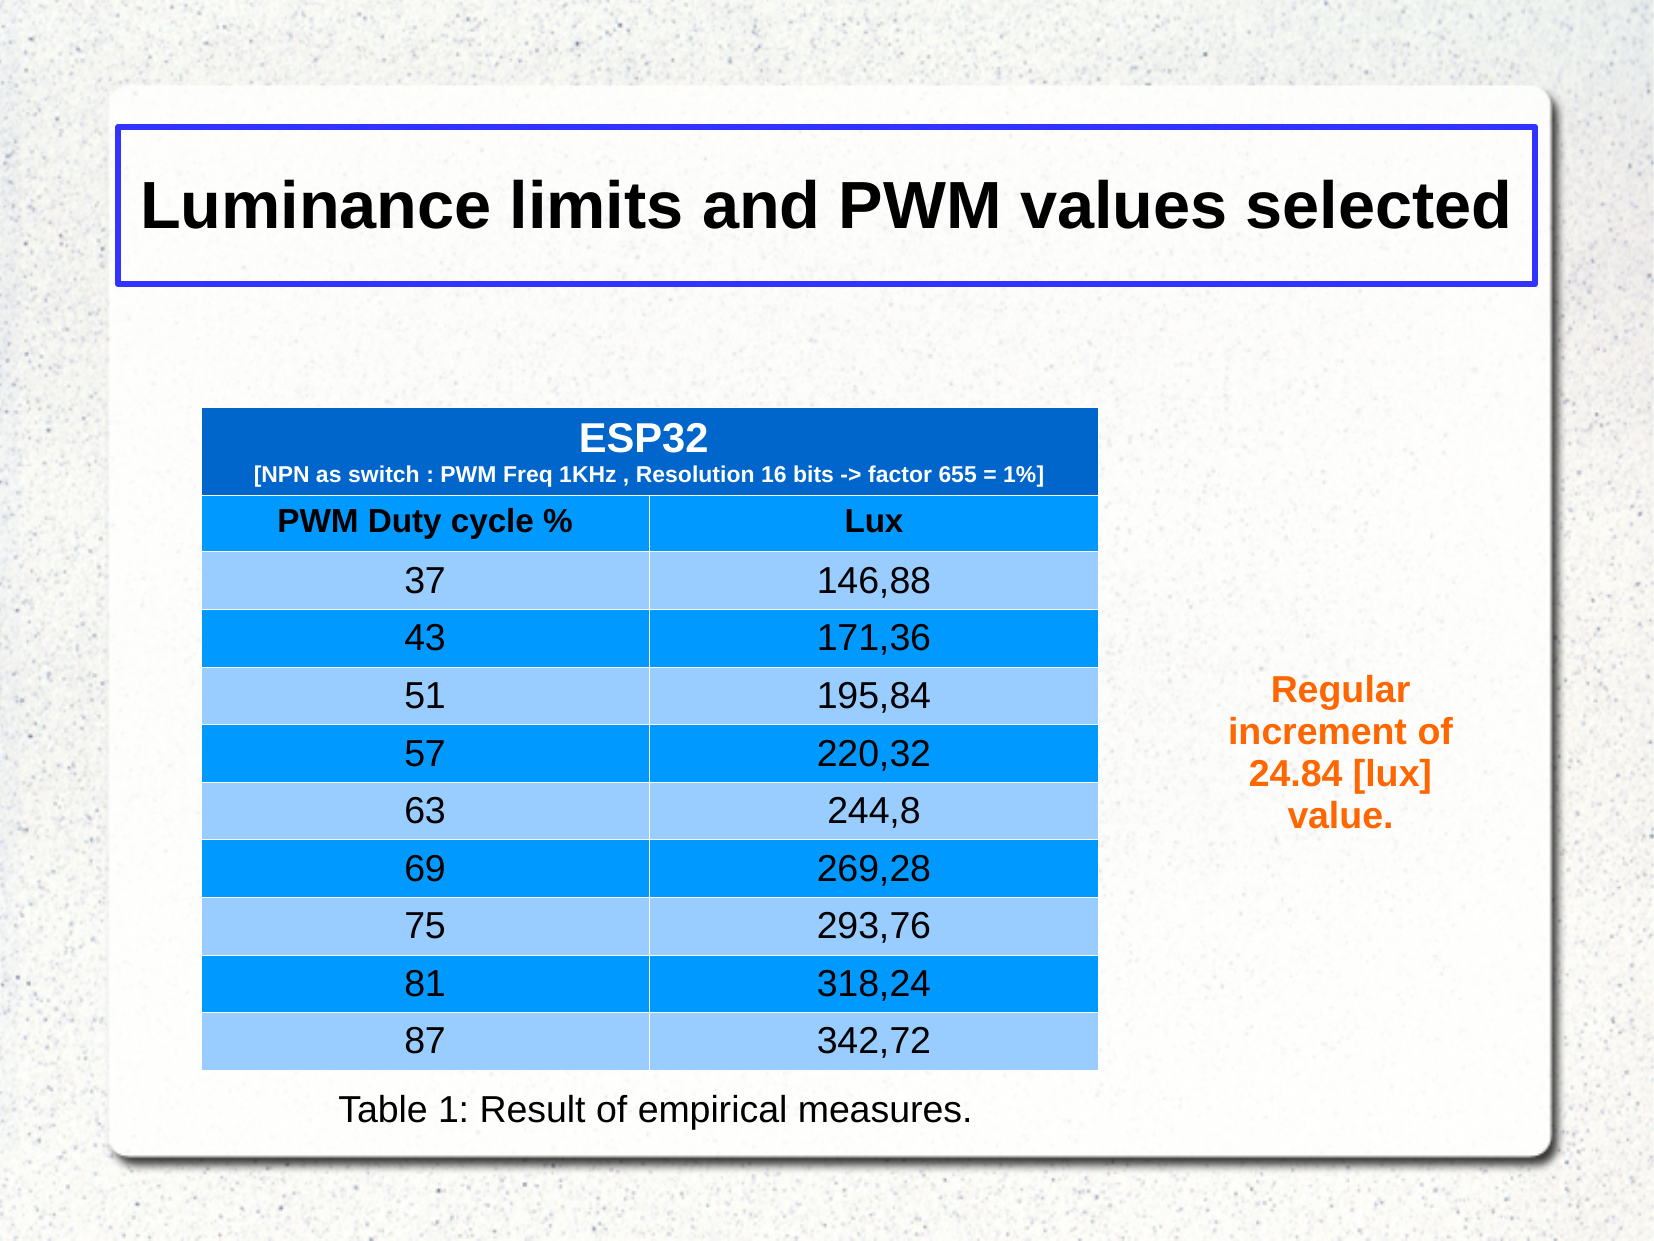

# Luminance limits and PWM values selected
| ESP32 [NPN as switch : PWM Freq 1KHz , Resolution 16 bits -> factor 655 = 1%] | |
| --- | --- |
| PWM Duty cycle % | Lux |
| 37 | 146,88 |
| 43 | 171,36 |
| 51 | 195,84 |
| 57 | 220,32 |
| 63 | 244,8 |
| 69 | 269,28 |
| 75 | 293,76 |
| 81 | 318,24 |
| 87 | 342,72 |
Regular increment of 24.84 [lux] value.
Table 1: Result of empirical measures.